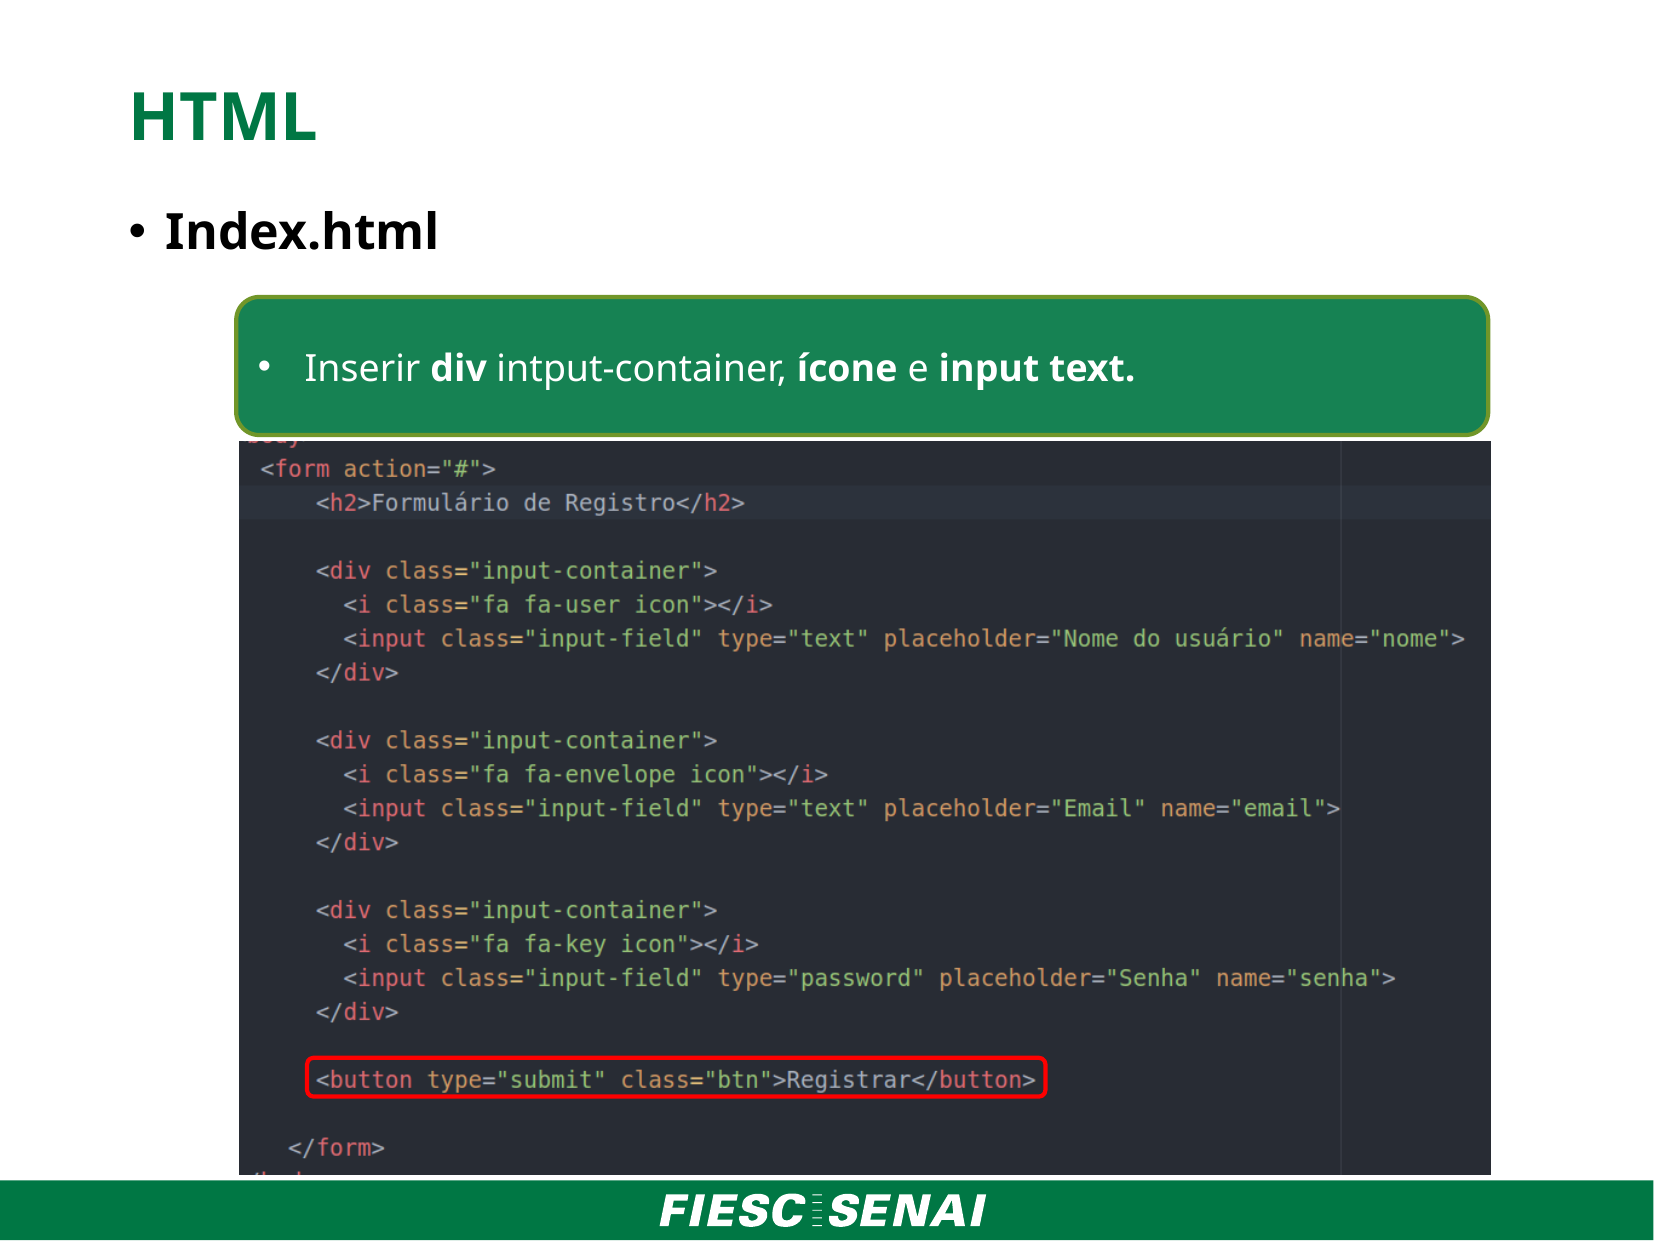

HTML
Index.html
Inserir div intput-container, ícone e input text.